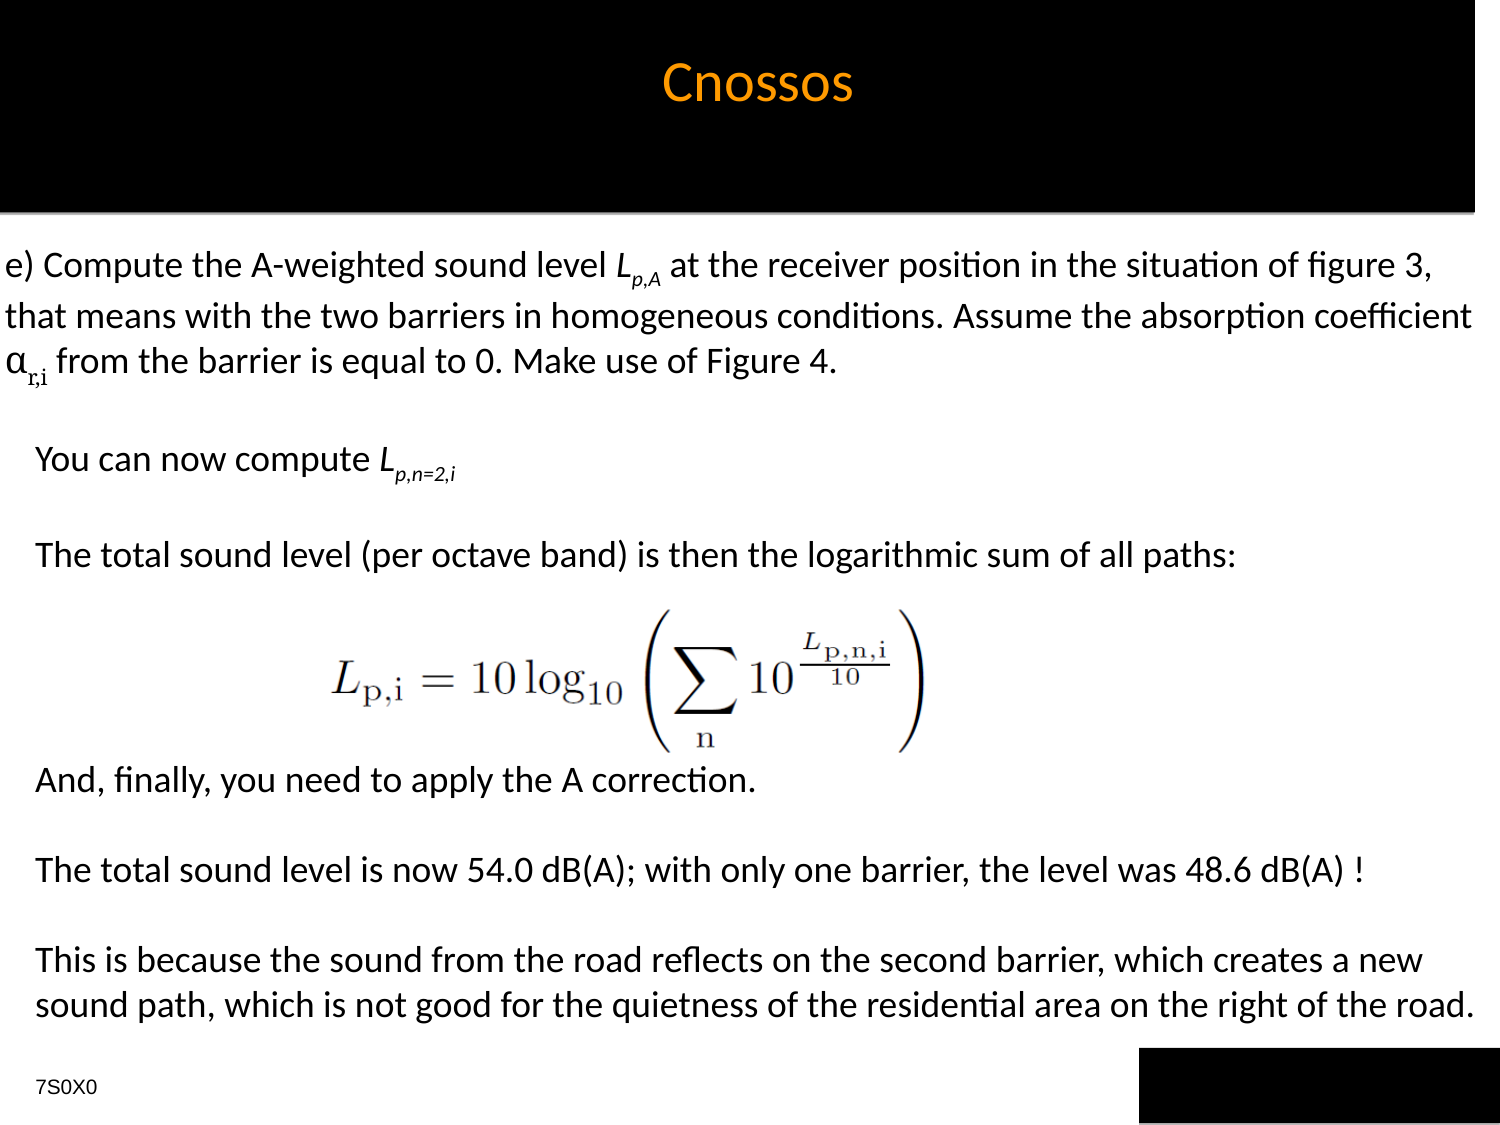

# Cnossos
e) Compute the A-weighted sound level Lp,A at the receiver position in the situation of figure 3, that means with the two barriers in homogeneous conditions. Assume the absorption coefficient αr,i from the barrier is equal to 0. Make use of Figure 4.
You can now compute Lp,n=2,i
The total sound level (per octave band) is then the logarithmic sum of all paths:
And, finally, you need to apply the A correction.
The total sound level is now 54.0 dB(A); with only one barrier, the level was 48.6 dB(A) !
This is because the sound from the road reflects on the second barrier, which creates a new sound path, which is not good for the quietness of the residential area on the right of the road.
7S0X0
2017/02/09
PAGE